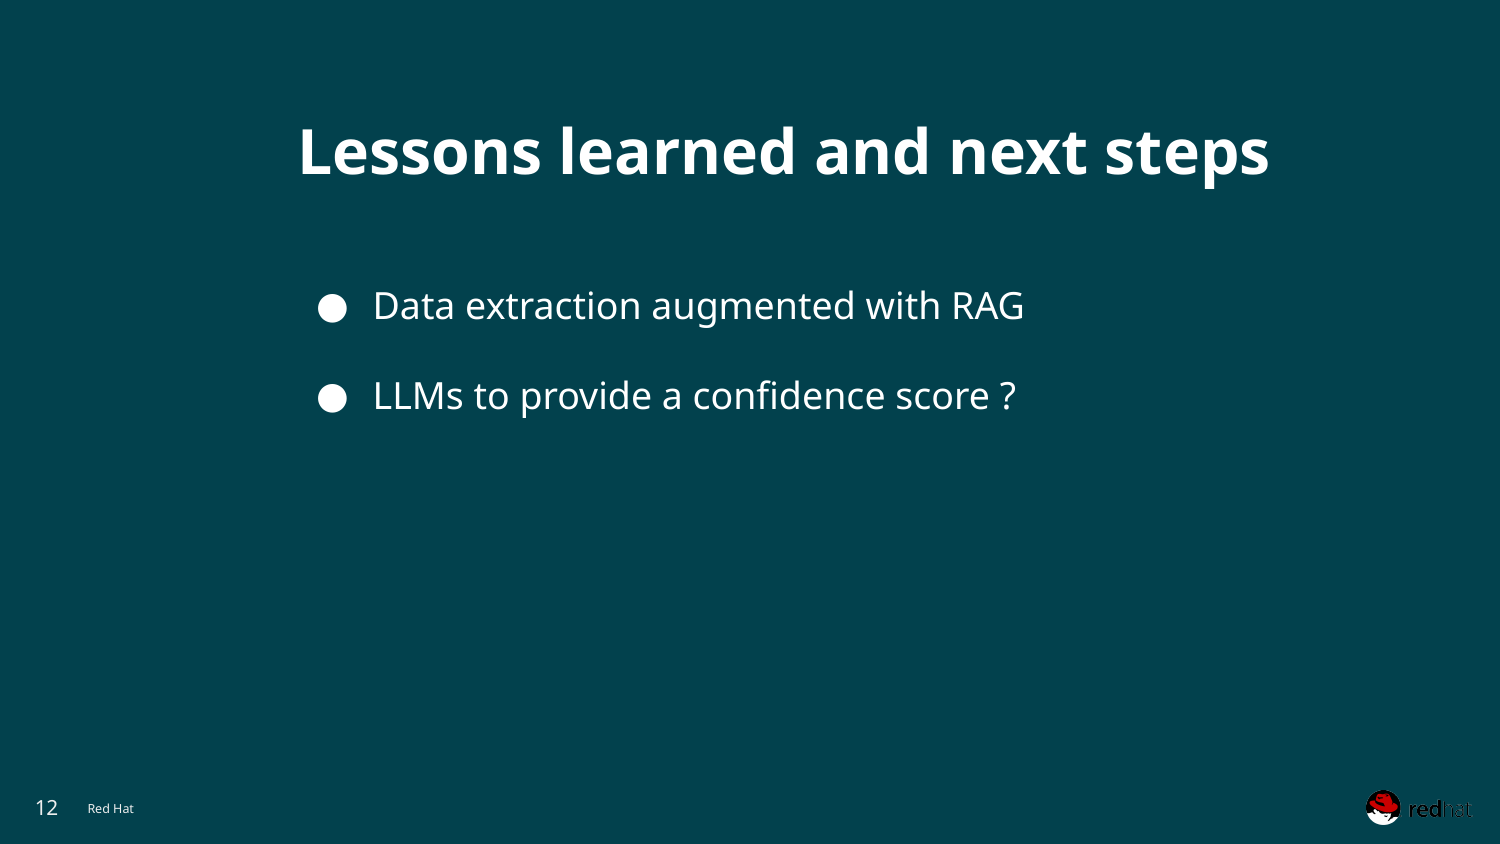

Lessons learned and next steps
Data extraction augmented with RAG
LLMs to provide a confidence score ?